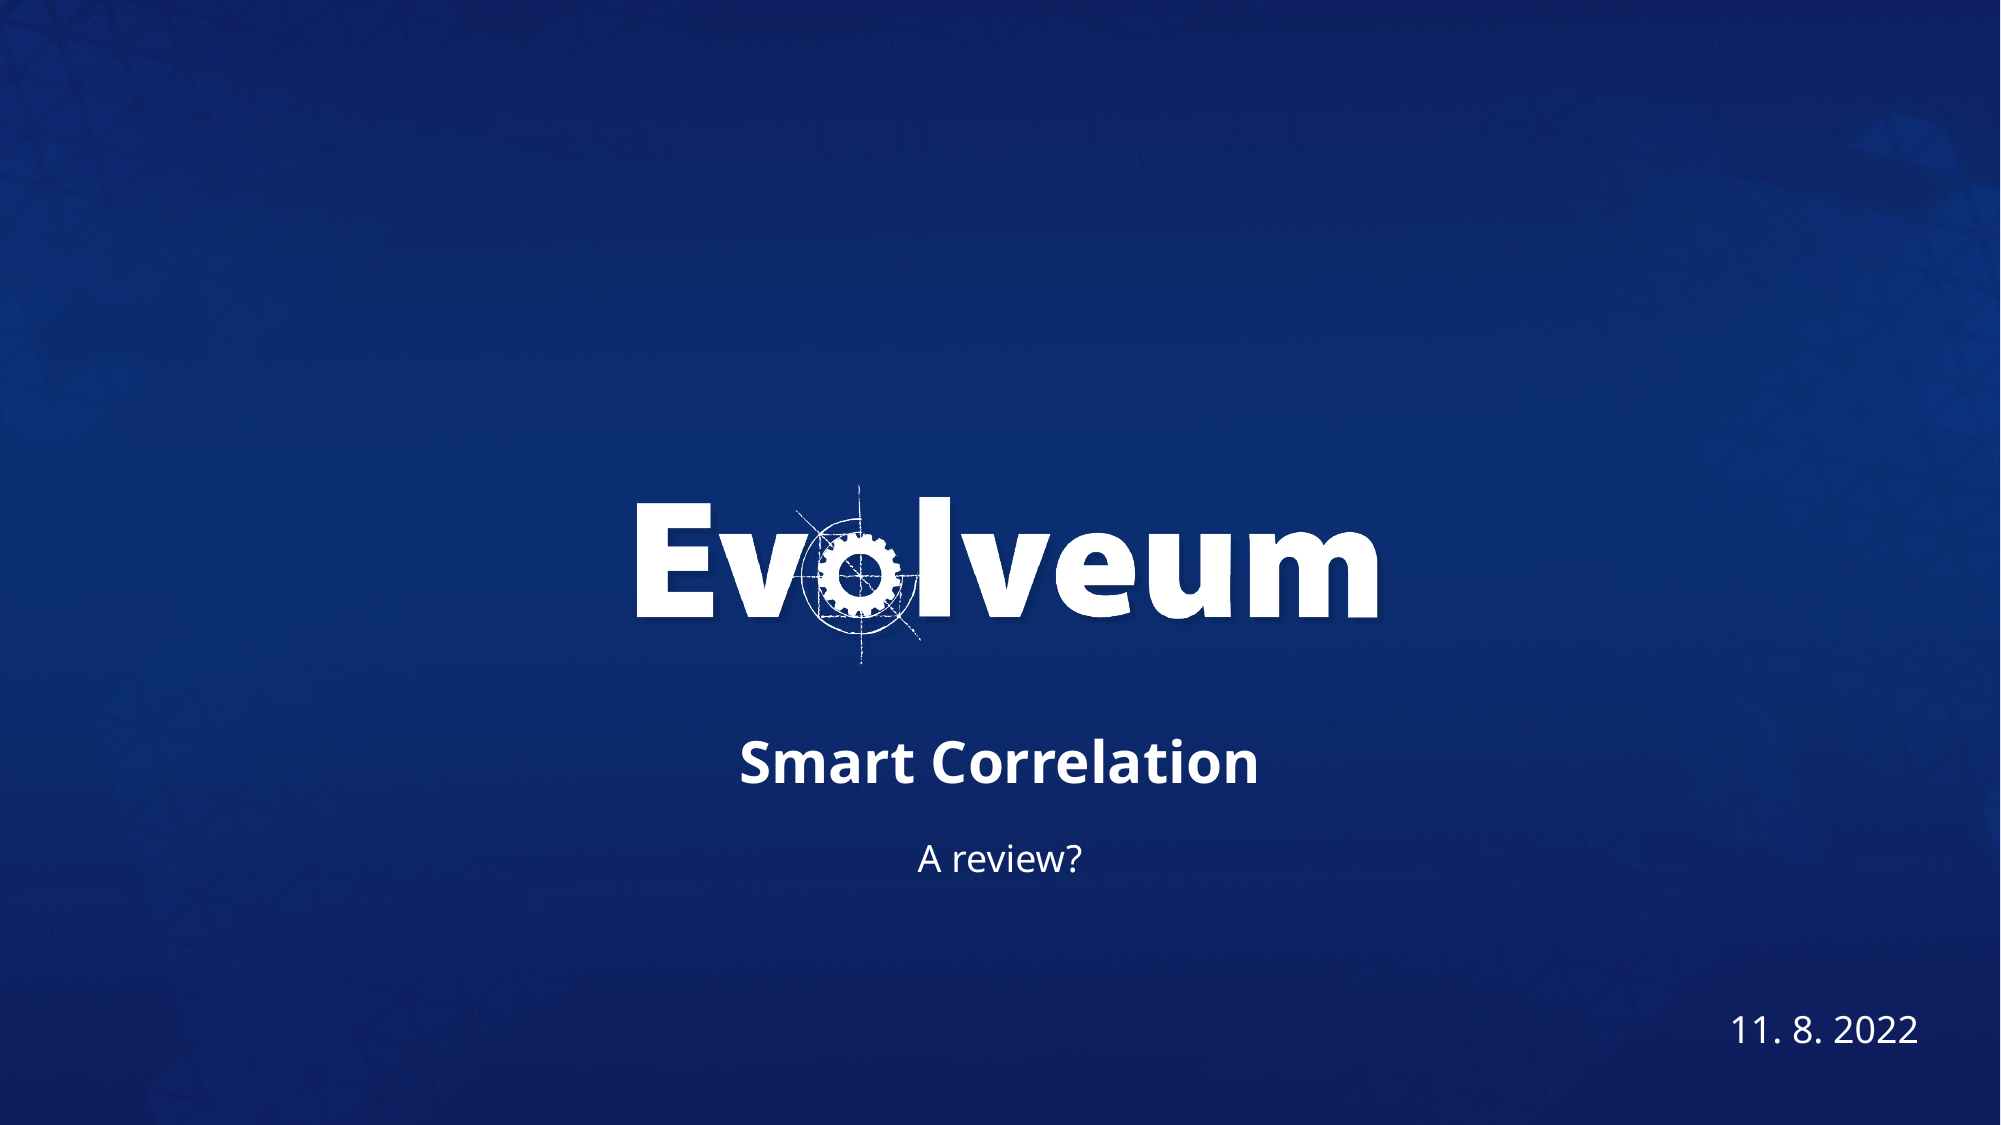

# Smart Correlation
A review?
11. 8. 2022